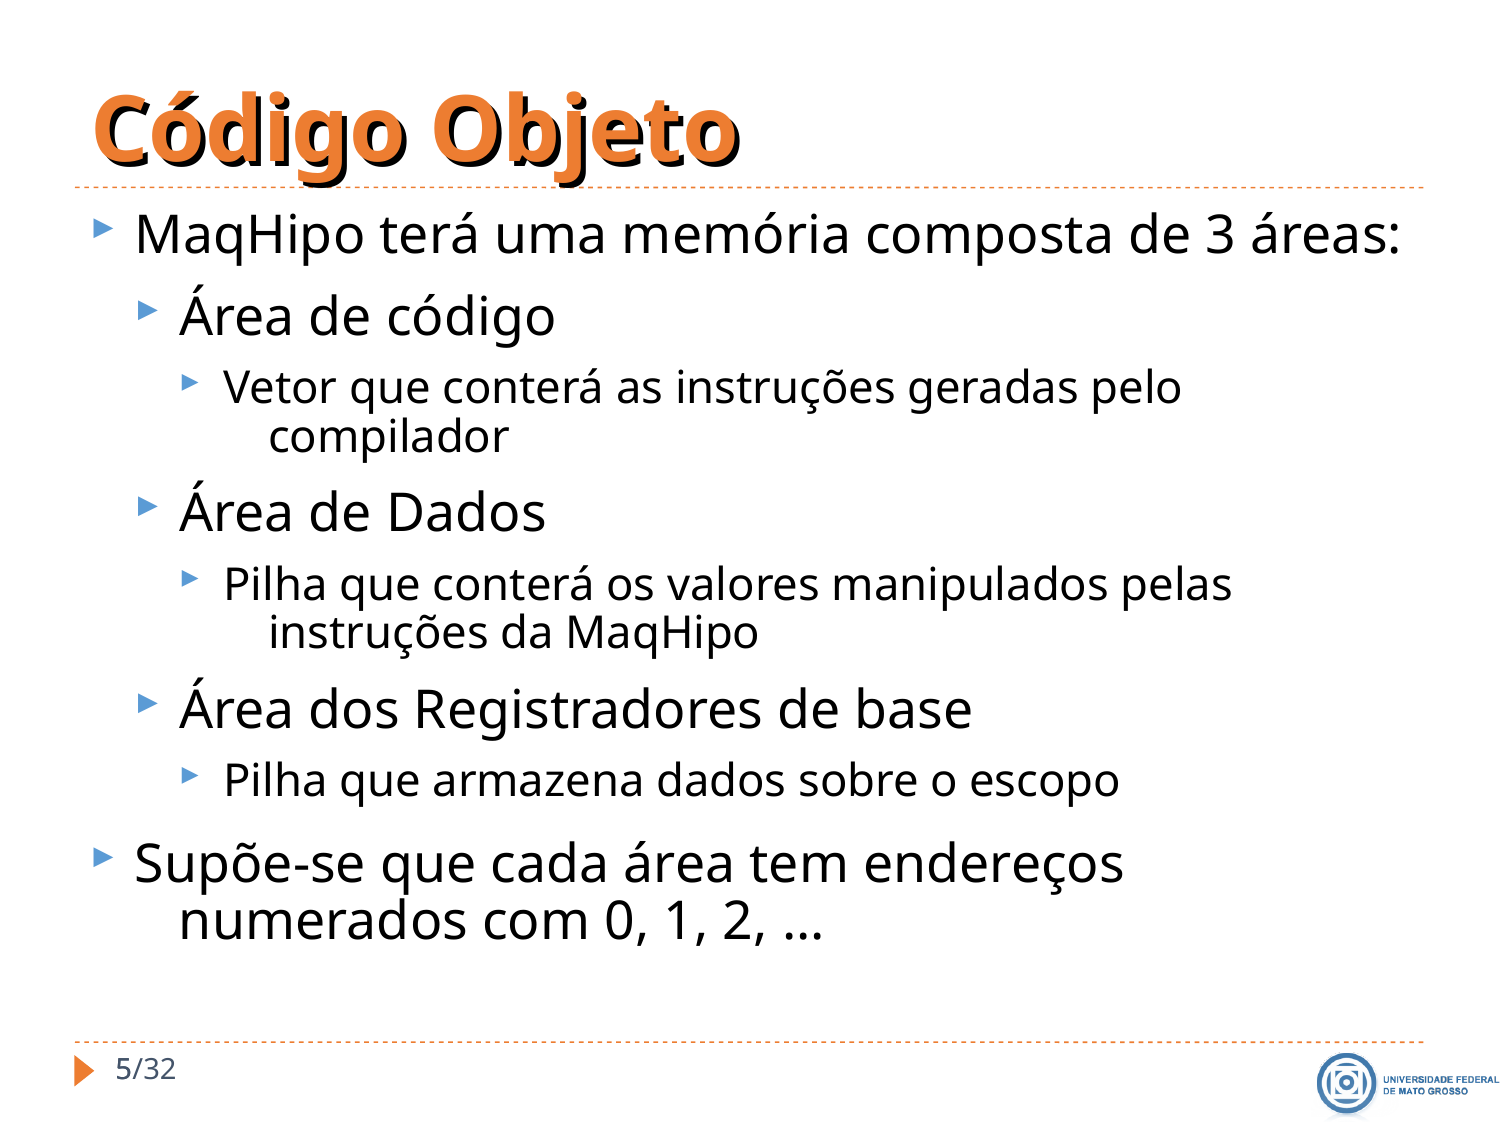

# Código Objeto
MaqHipo terá uma memória composta de 3 áreas:
Área de código
Vetor que conterá as instruções geradas pelo compilador
Área de Dados
Pilha que conterá os valores manipulados pelas instruções da MaqHipo
Área dos Registradores de base
Pilha que armazena dados sobre o escopo
Supõe-se que cada área tem endereços numerados com 0, 1, 2, ...
5